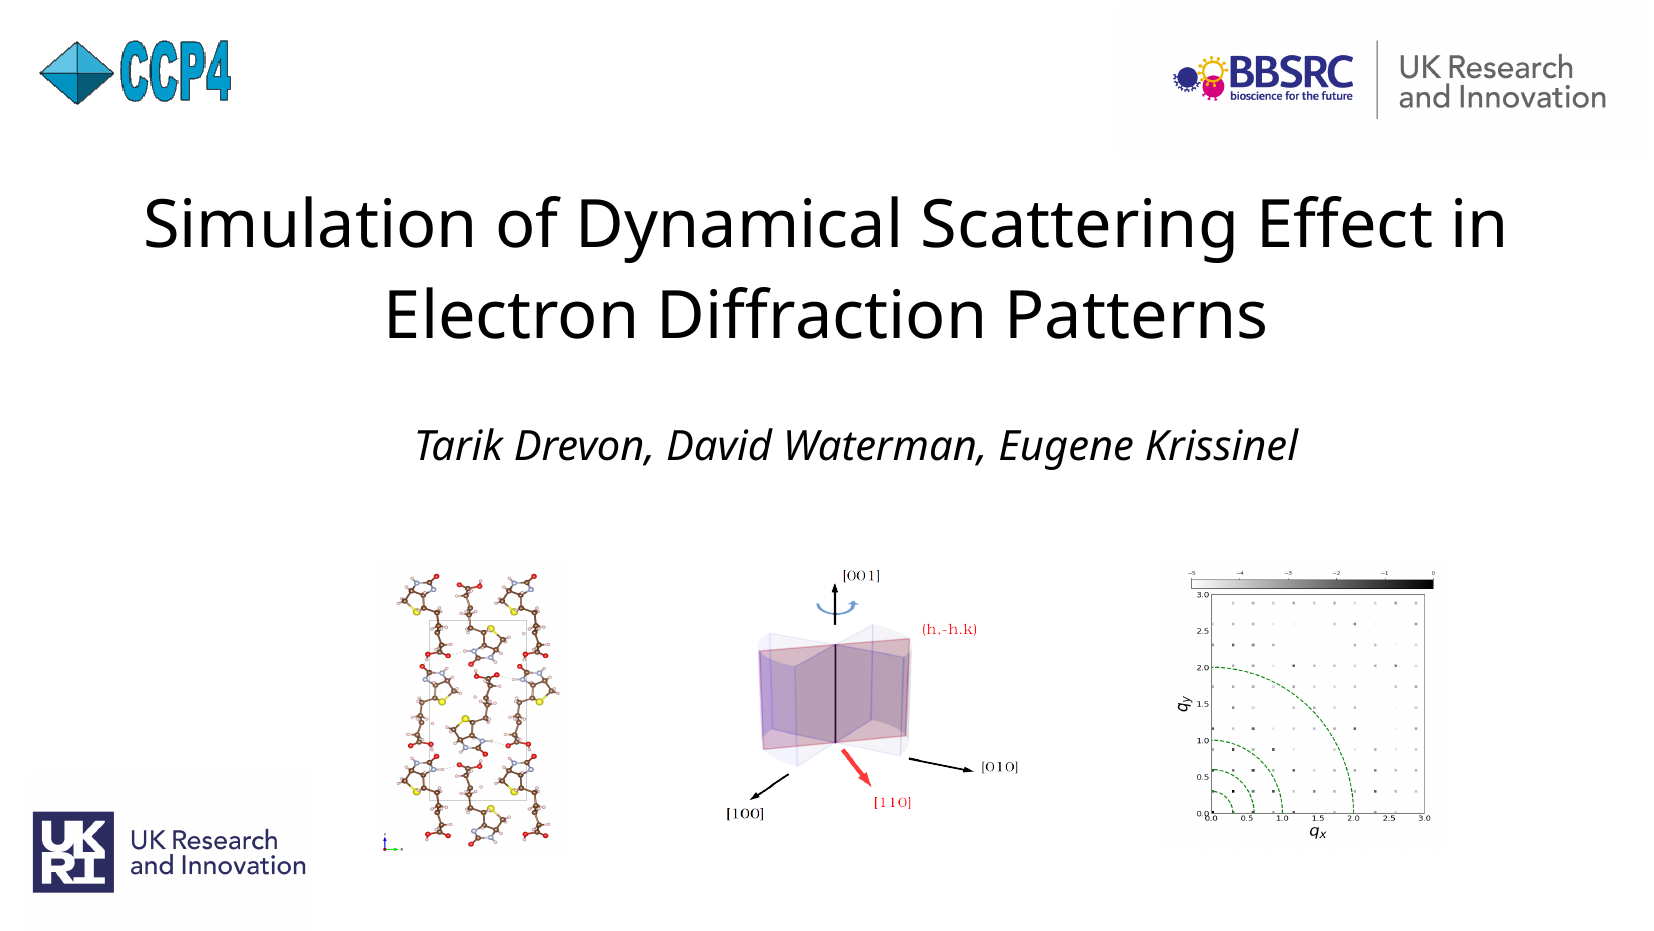

# Simulation of Dynamical Scattering Effect in Electron Diffraction Patterns
Tarik Drevon, David Waterman, Eugene Krissinel